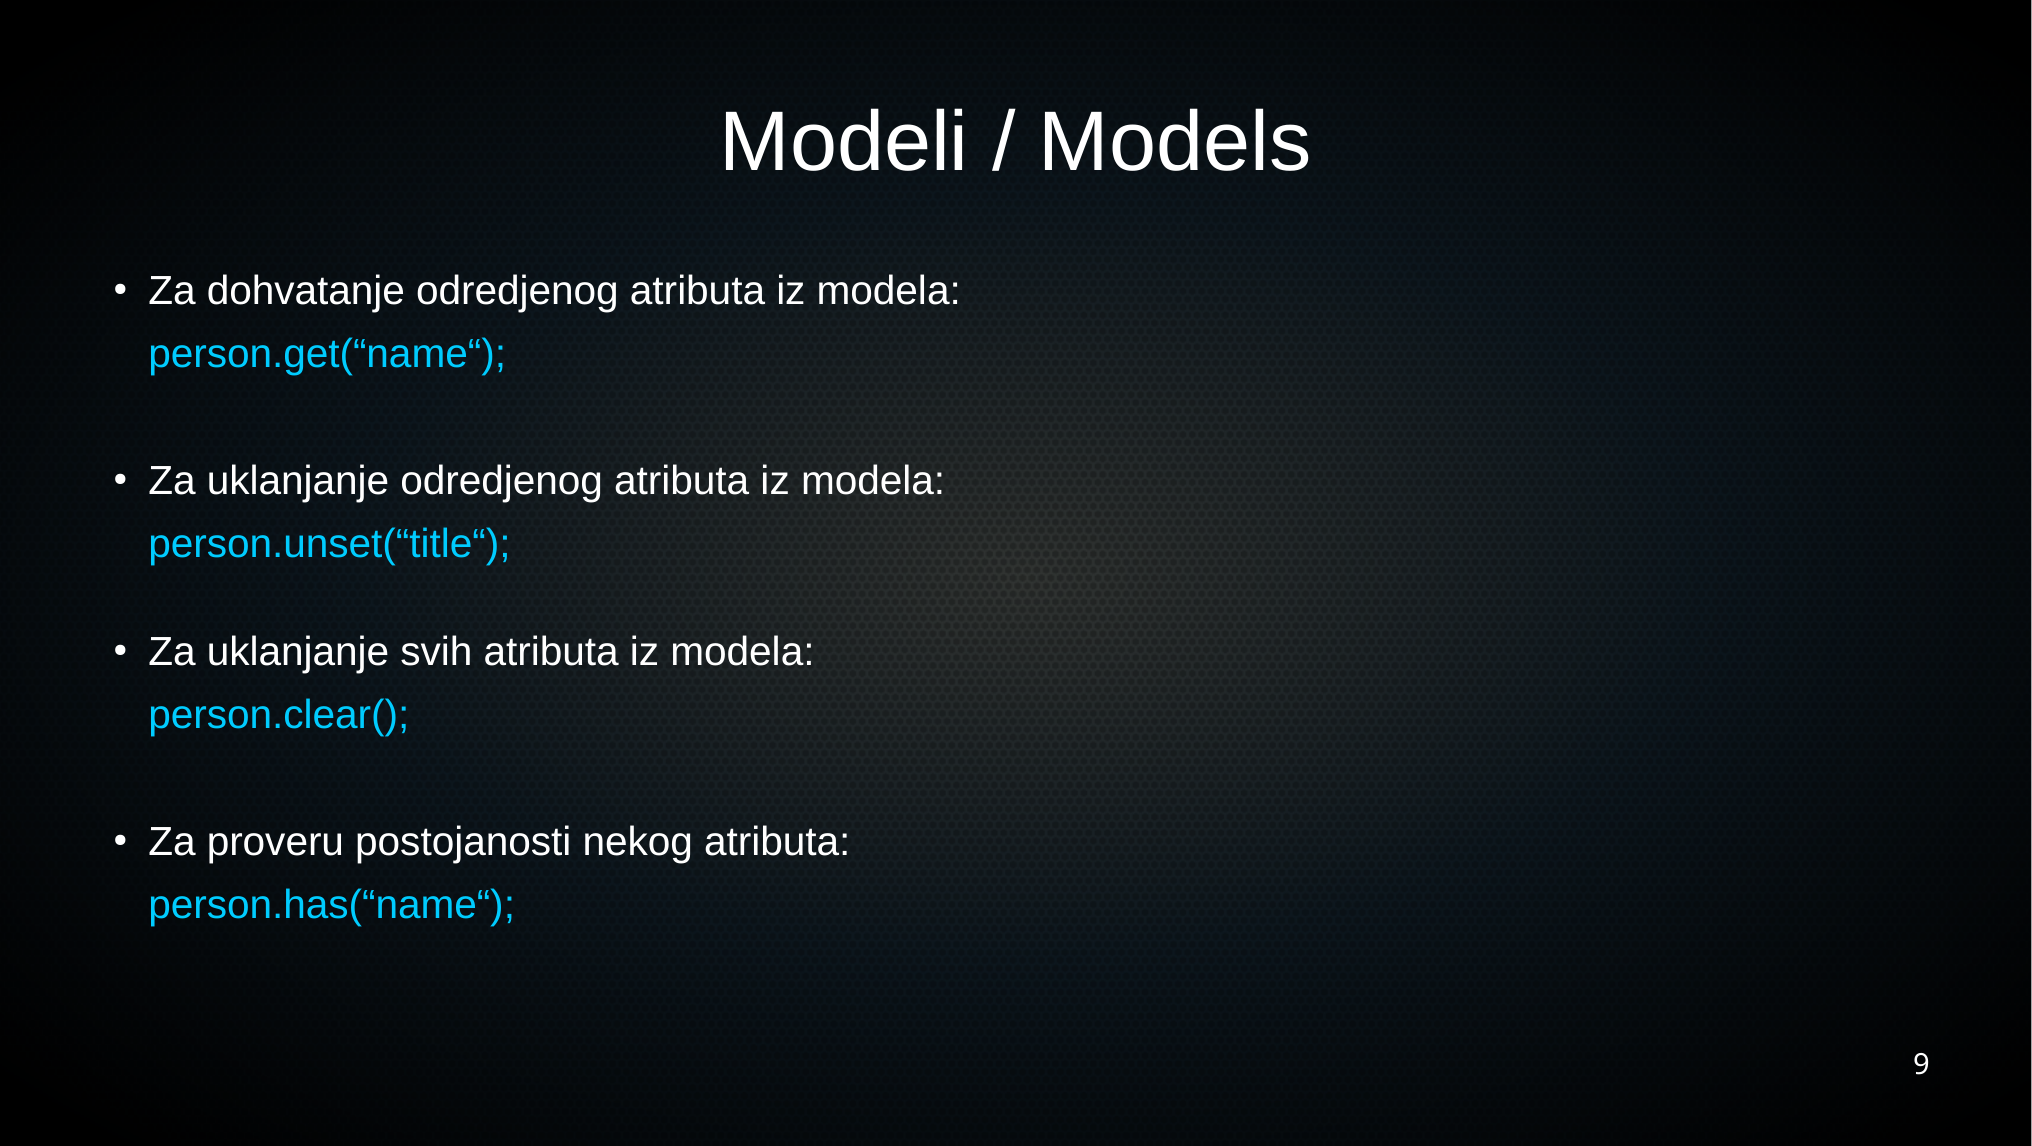

# Modeli / Models
Za dohvatanje odredjenog atributa iz modela:
person.get(“name“);
Za uklanjanje odredjenog atributa iz modela:
person.unset(“title“);
Za uklanjanje svih atributa iz modela:
person.clear();
Za proveru postojanosti nekog atributa:
person.has(“name“);
9